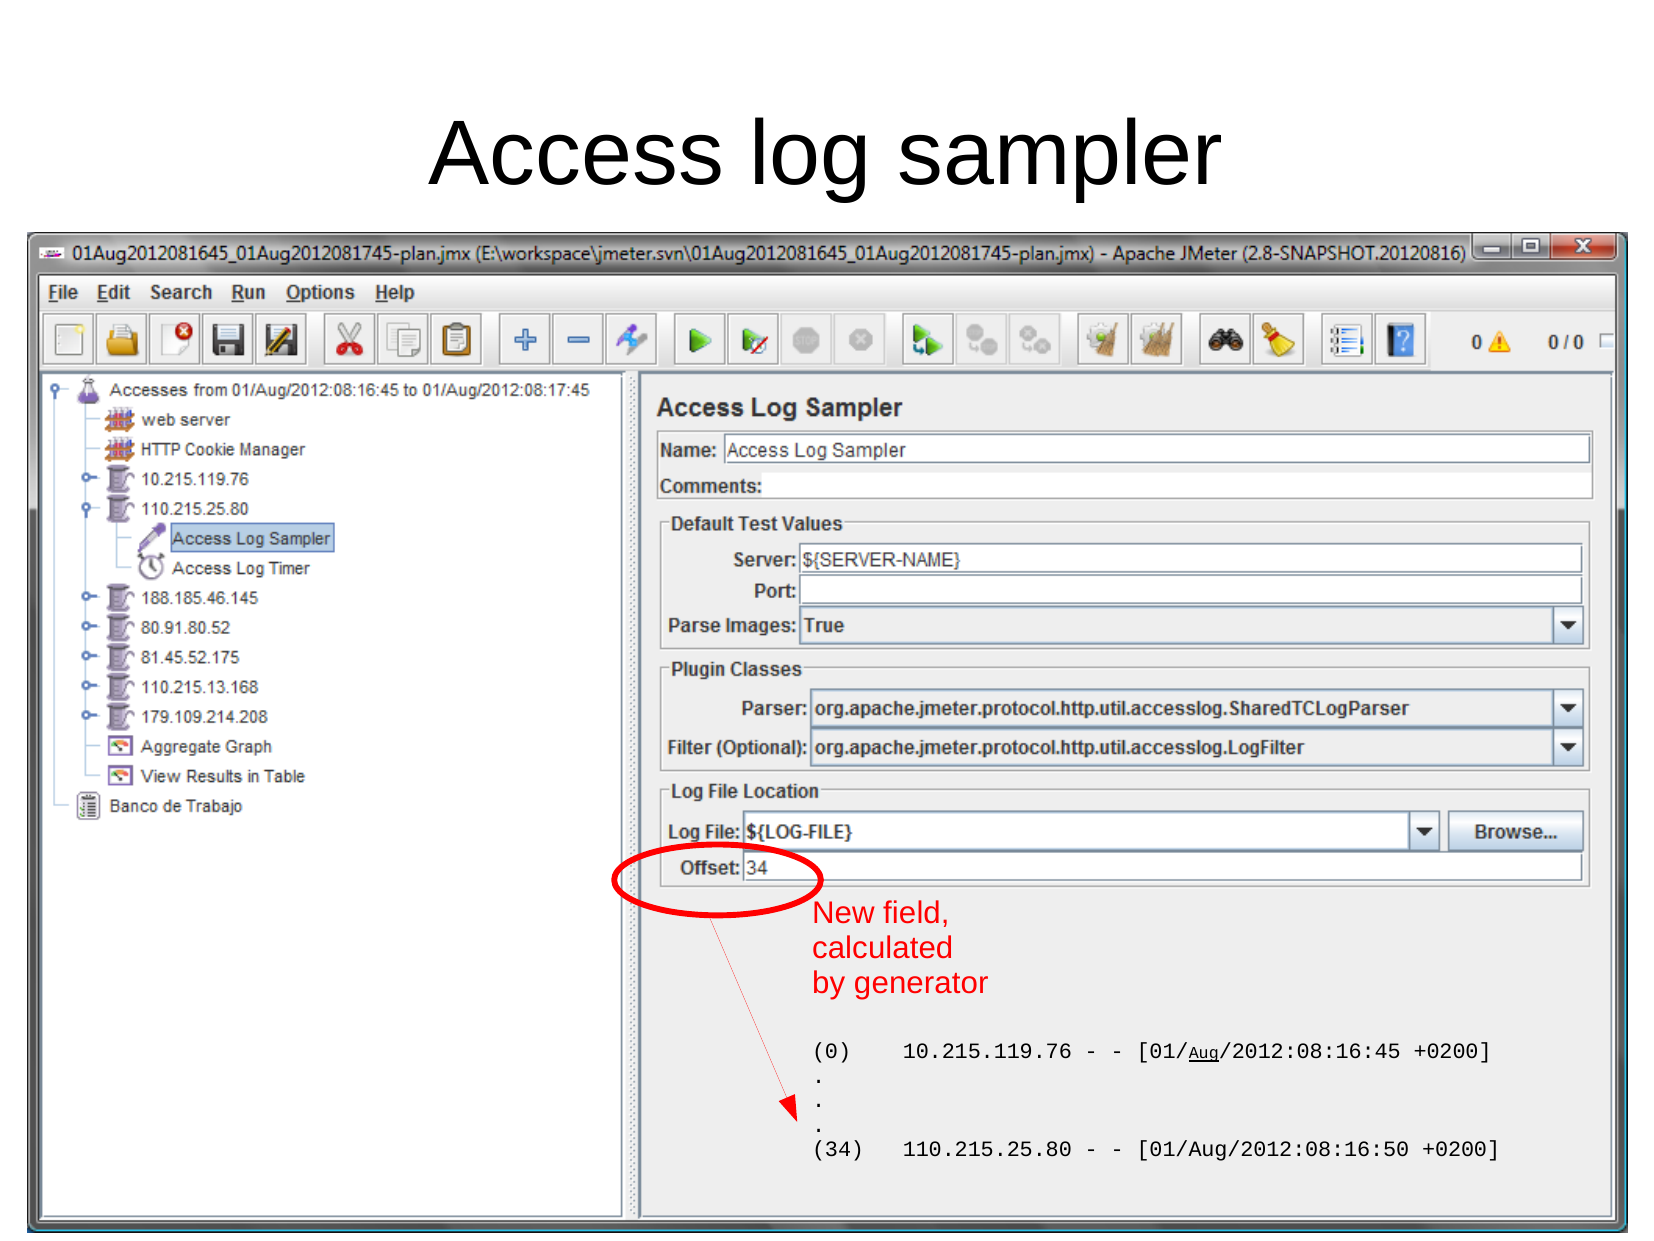

# Access log sampler
New field, calculated by generator
(0) 10.215.119.76 - - [01/Aug/2012:08:16:45 +0200]
.
.
.
(34) 110.215.25.80 - - [01/Aug/2012:08:16:50 +0200]